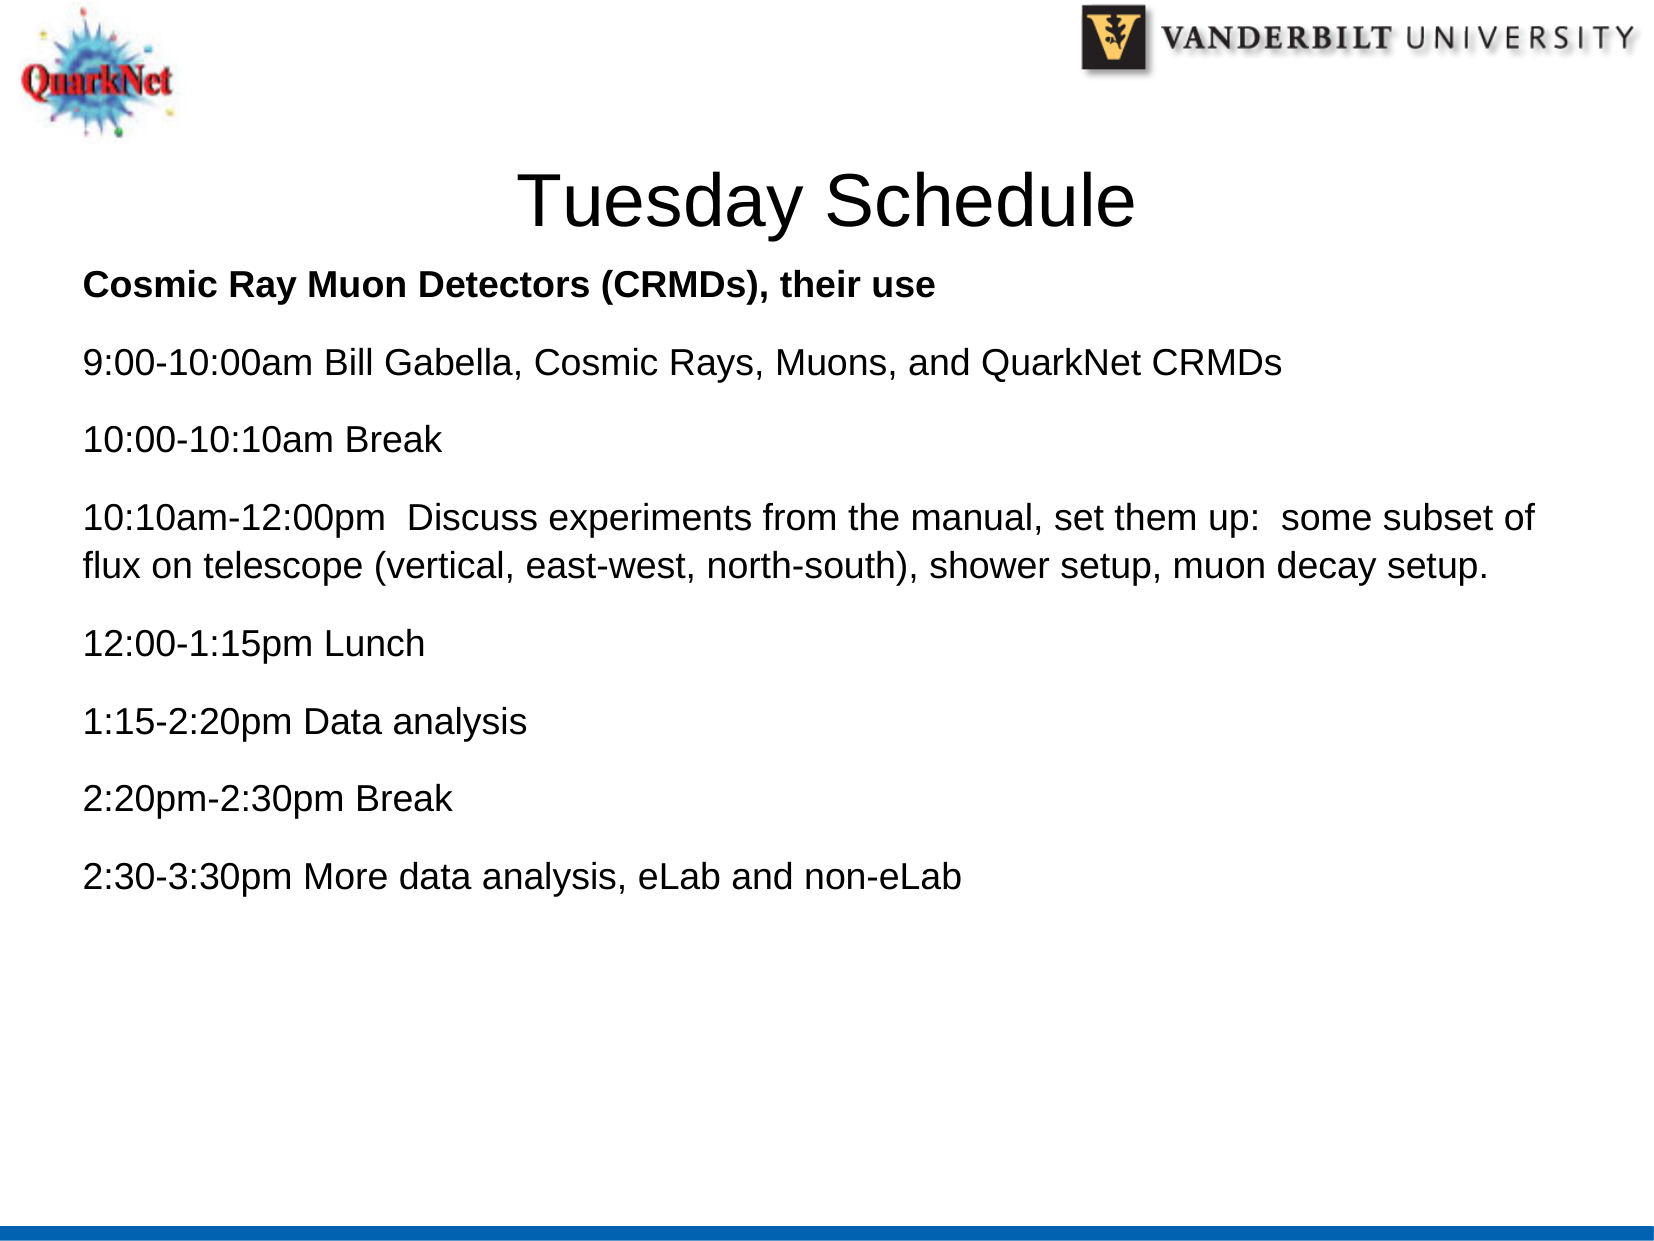

# Tuesday Schedule
Cosmic Ray Muon Detectors (CRMDs), their use
9:00-10:00am Bill Gabella, Cosmic Rays, Muons, and QuarkNet CRMDs
10:00-10:10am Break
10:10am-12:00pm Discuss experiments from the manual, set them up: some subset of flux on telescope (vertical, east-west, north-south), shower setup, muon decay setup.
12:00-1:15pm Lunch
1:15-2:20pm Data analysis
2:20pm-2:30pm Break
2:30-3:30pm More data analysis, eLab and non-eLab